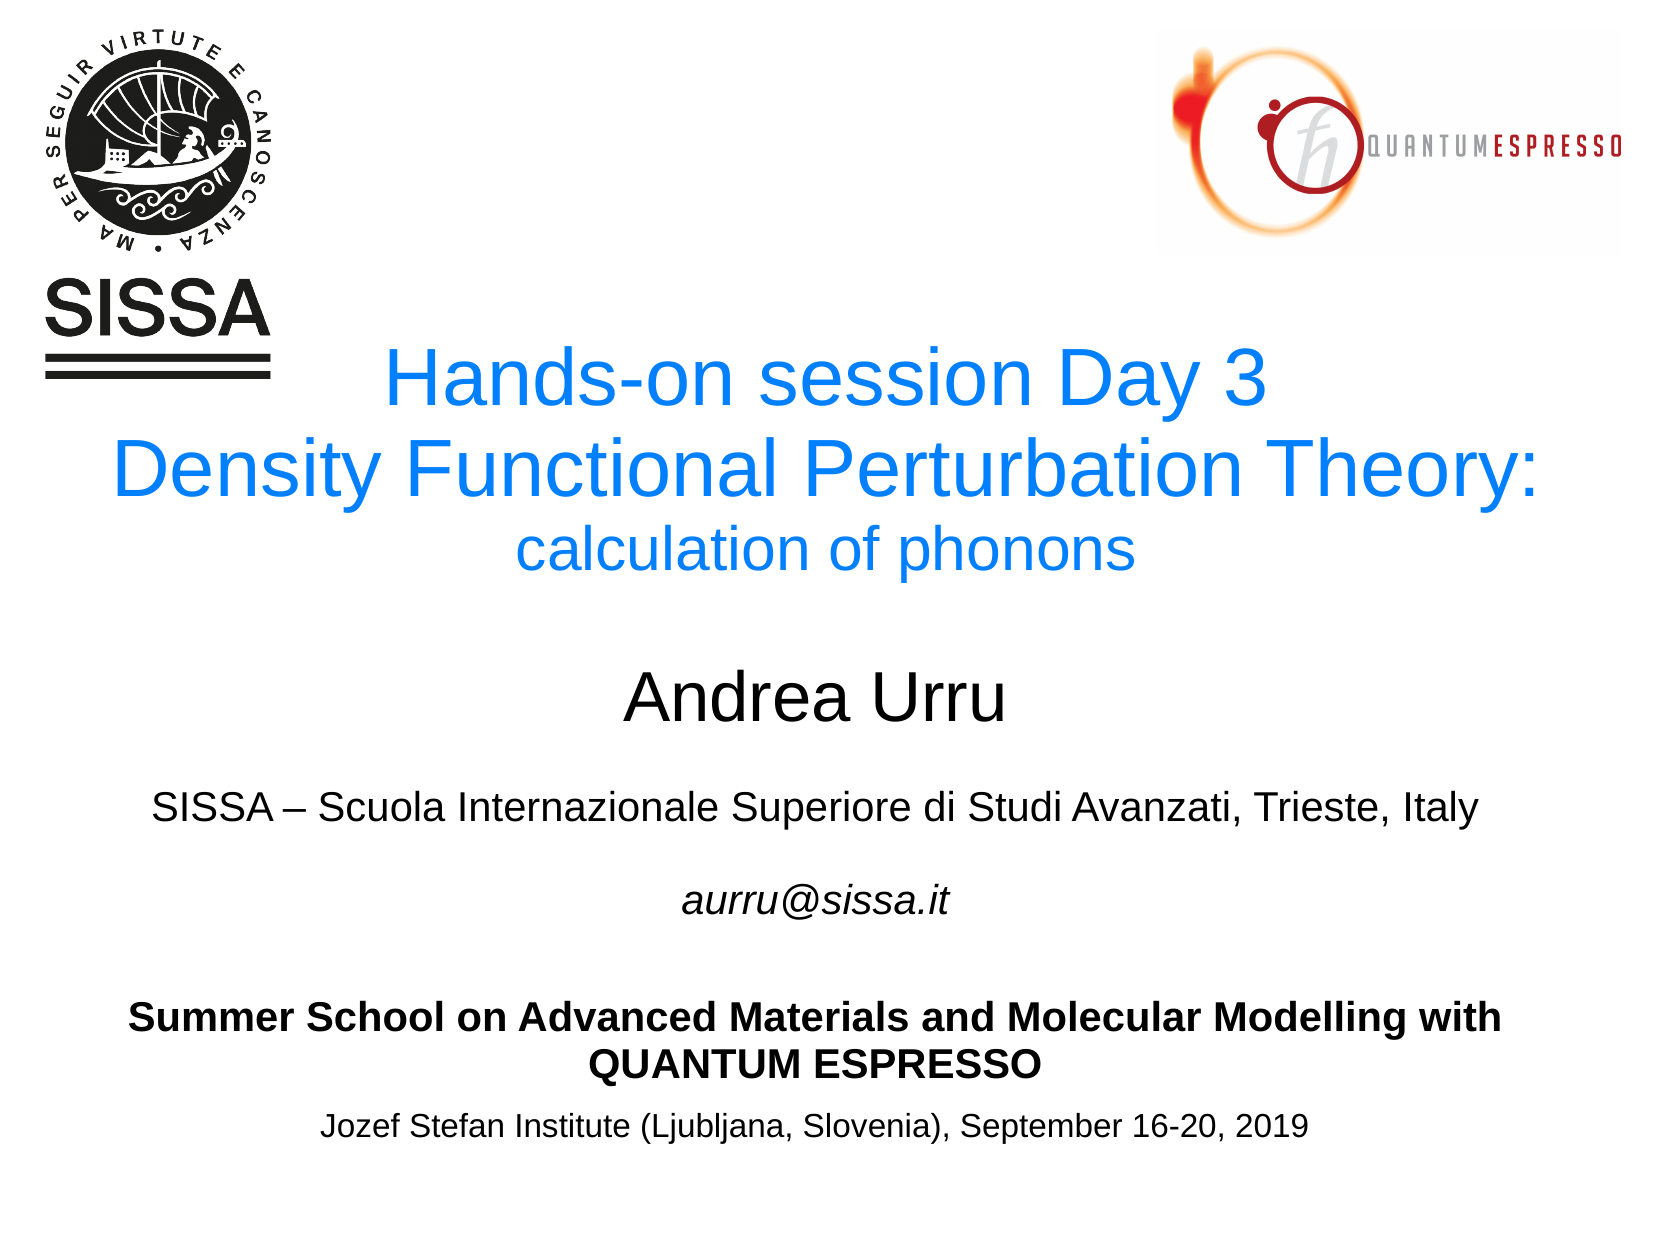

# Hands-on session Day 3 Density Functional Perturbation Theory: calculation of phonons
Andrea Urru
SISSA – Scuola Internazionale Superiore di Studi Avanzati, Trieste, Italy
aurru@sissa.it
Summer School on Advanced Materials and Molecular Modelling with QUANTUM ESPRESSO
Jozef Stefan Institute (Ljubljana, Slovenia), September 16-20, 2019